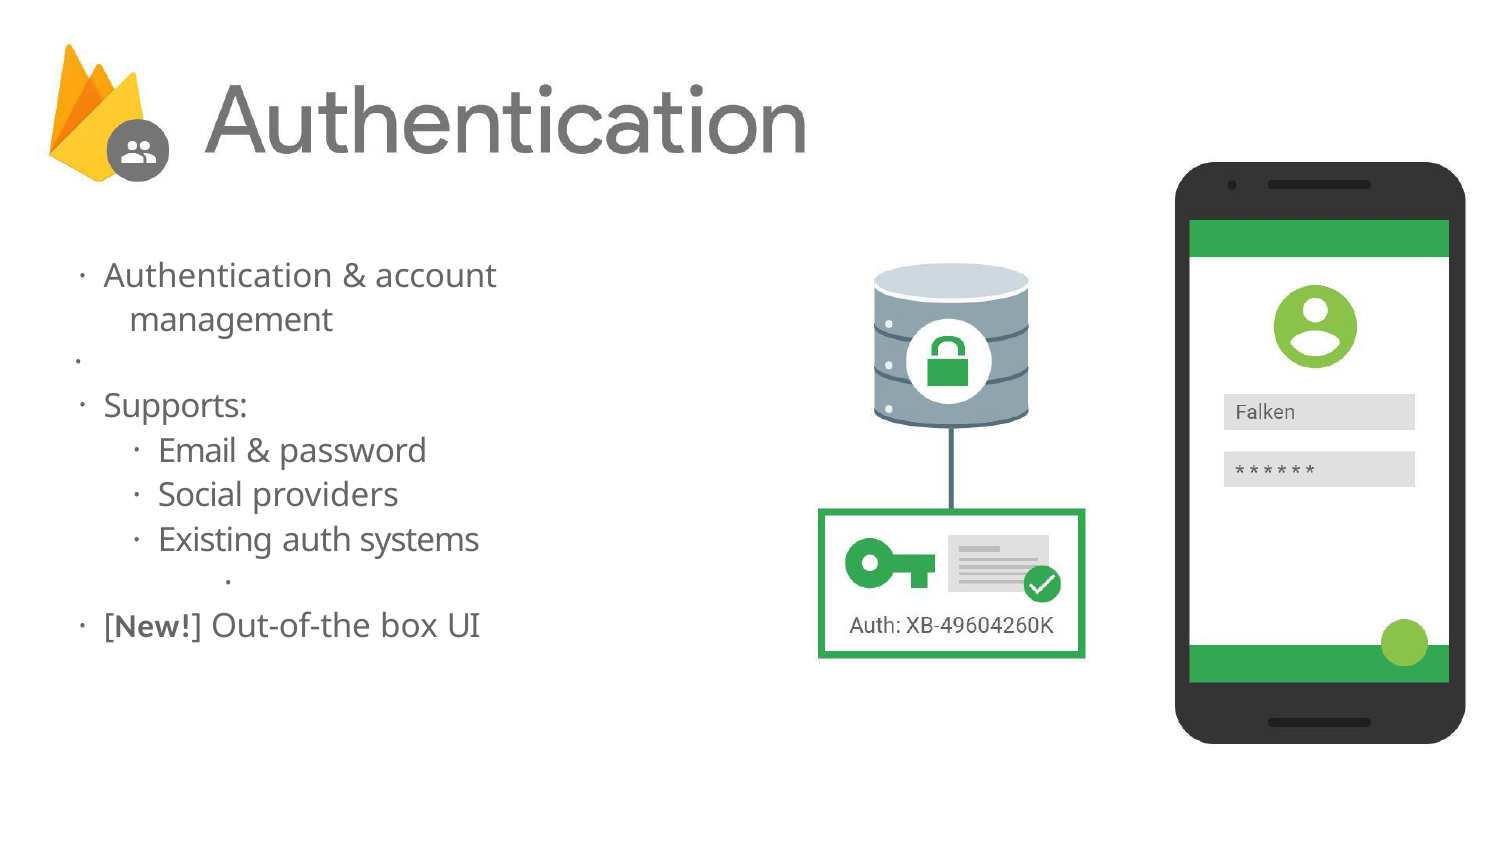

Authentication & account management
Supports:
Email & password
Social providers
Existing auth systems
[New!] Out-of-the box UI